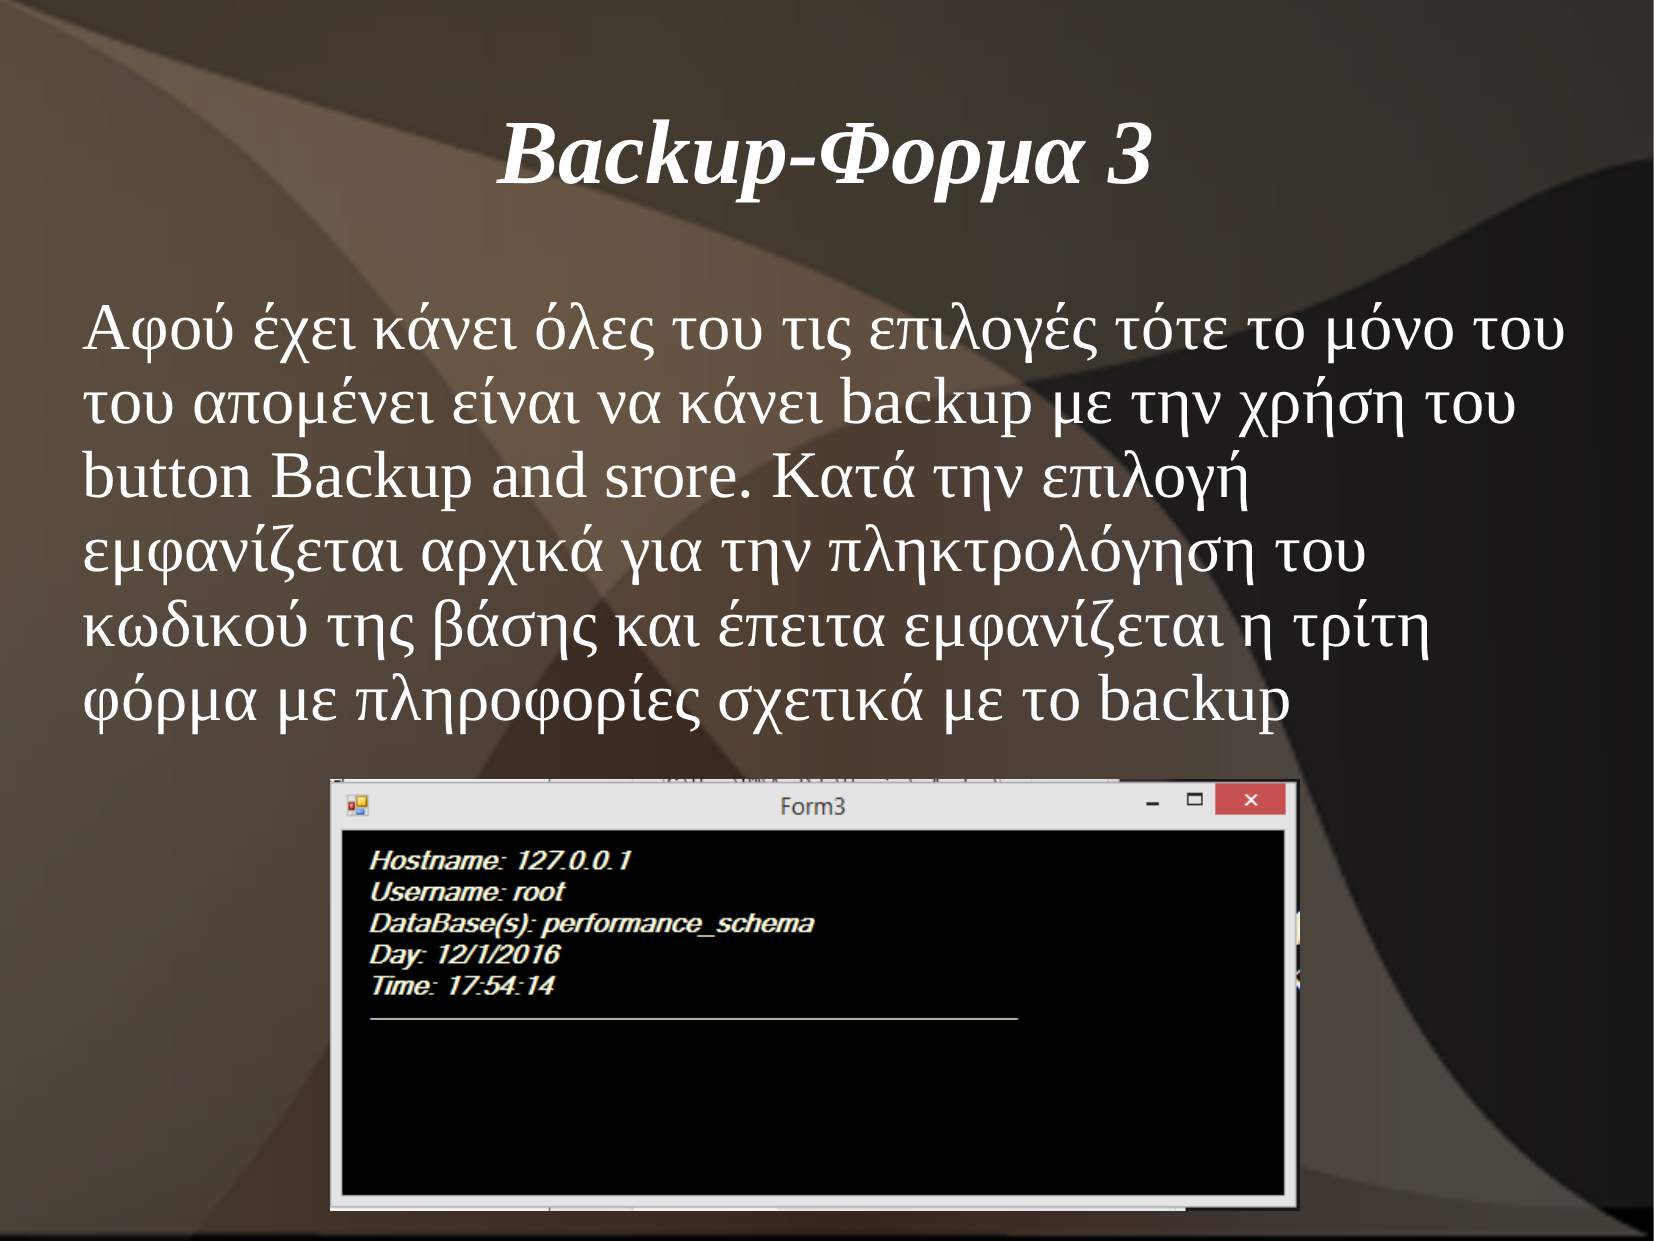

# Backup-Φορμα 3
Αφού έχει κάνει όλες του τις επιλογές τότε το μόνο του του απομένει είναι να κάνει backup με την χρήση του button Backup and srore. Κατά την επιλογή εμφανίζεται αρχικά για την πληκτρολόγηση του κωδικού της βάσης και έπειτα εμφανίζεται η τρίτη φόρμα με πληροφορίες σχετικά με το backup